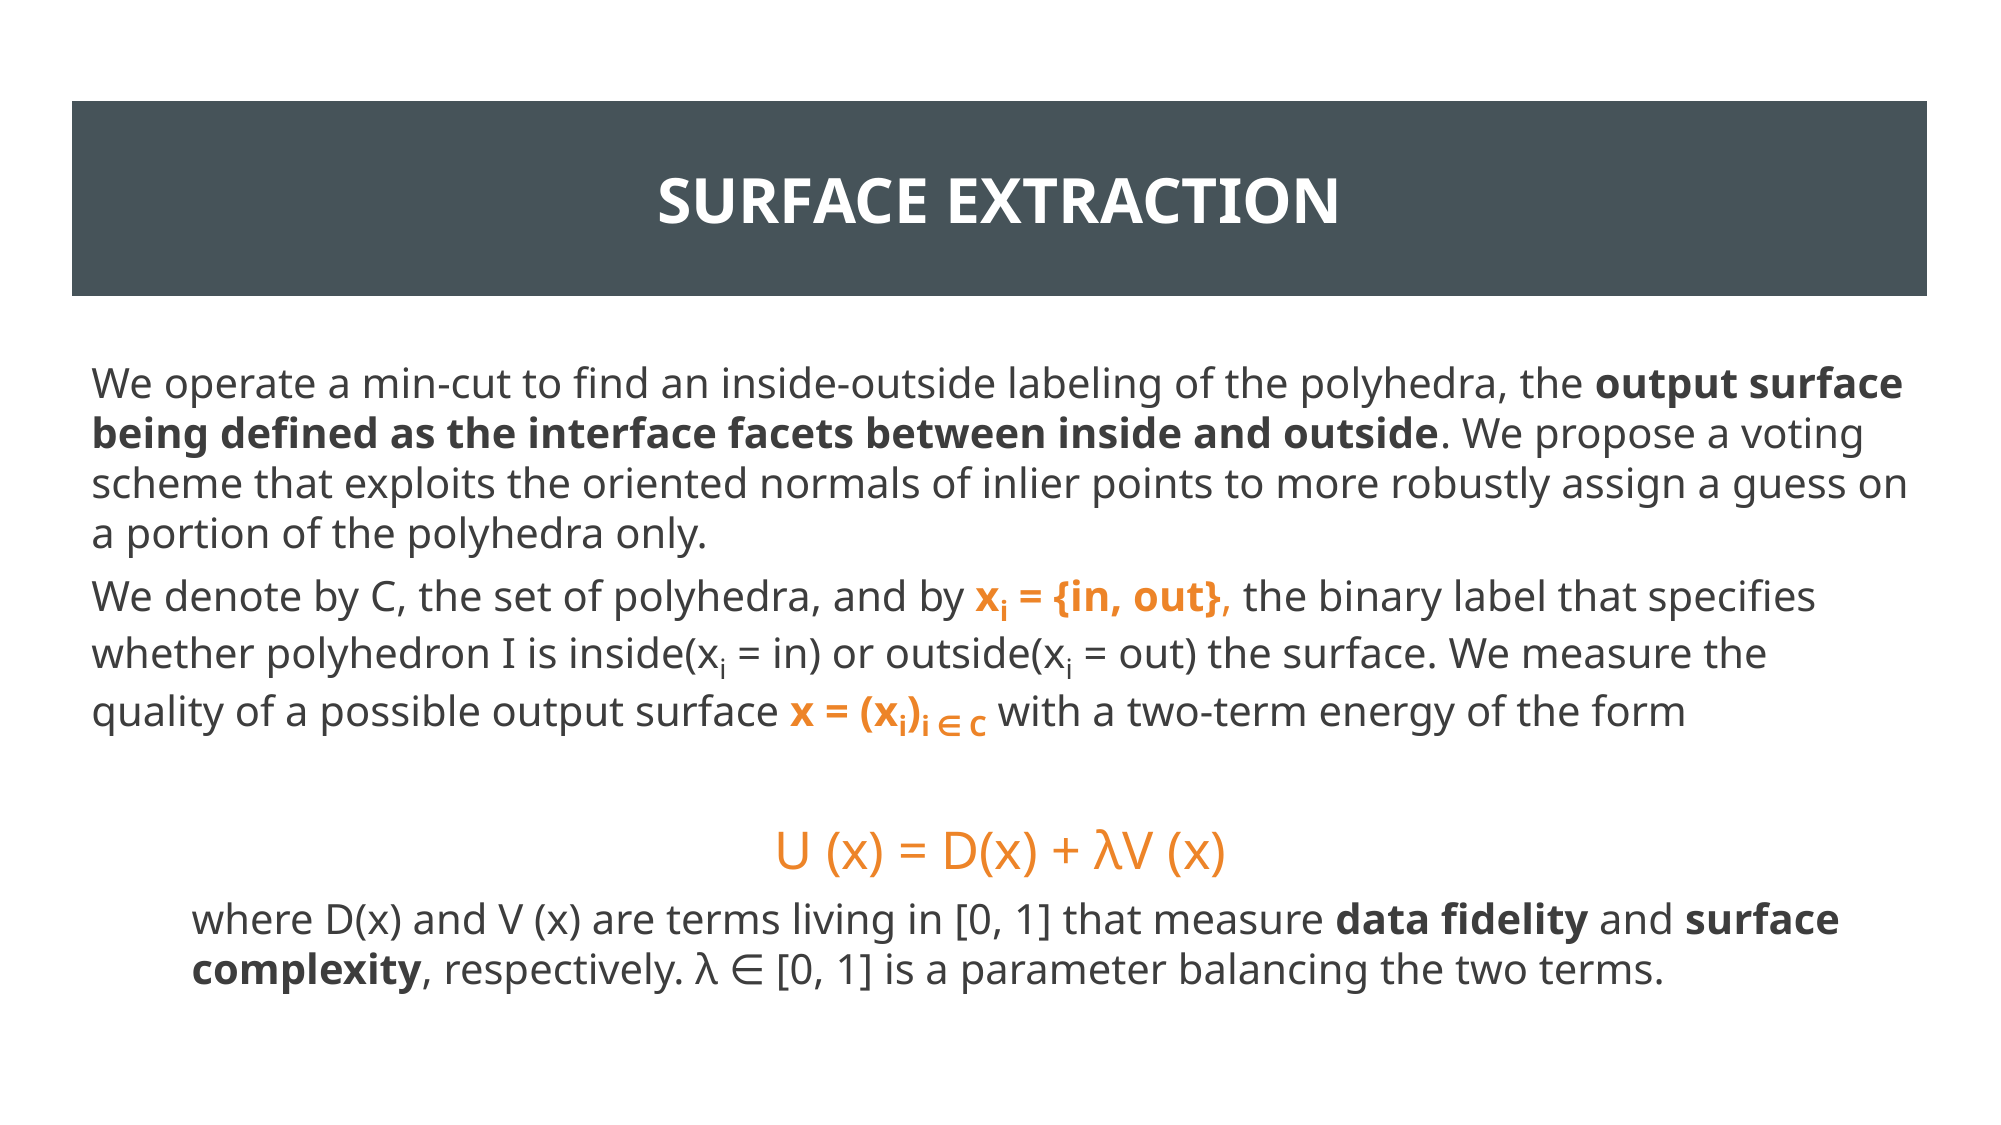

# SURFACE EXTRACTION
We operate a min-cut to find an inside-outside labeling of the polyhedra, the output surface being defined as the interface facets between inside and outside. We propose a voting scheme that exploits the oriented normals of inlier points to more robustly assign a guess on a portion of the polyhedra only.
We denote by C, the set of polyhedra, and by xi = {in, out}, the binary label that specifies whether polyhedron I is inside(xi = in) or outside(xi = out) the surface. We measure the quality of a possible output surface x = (xi)i ∈ C with a two-term energy of the form
U (x) = D(x) + λV (x)
where D(x) and V (x) are terms living in [0, 1] that measure data fidelity and surface complexity, respectively. λ ∈ [0, 1] is a parameter balancing the two terms.